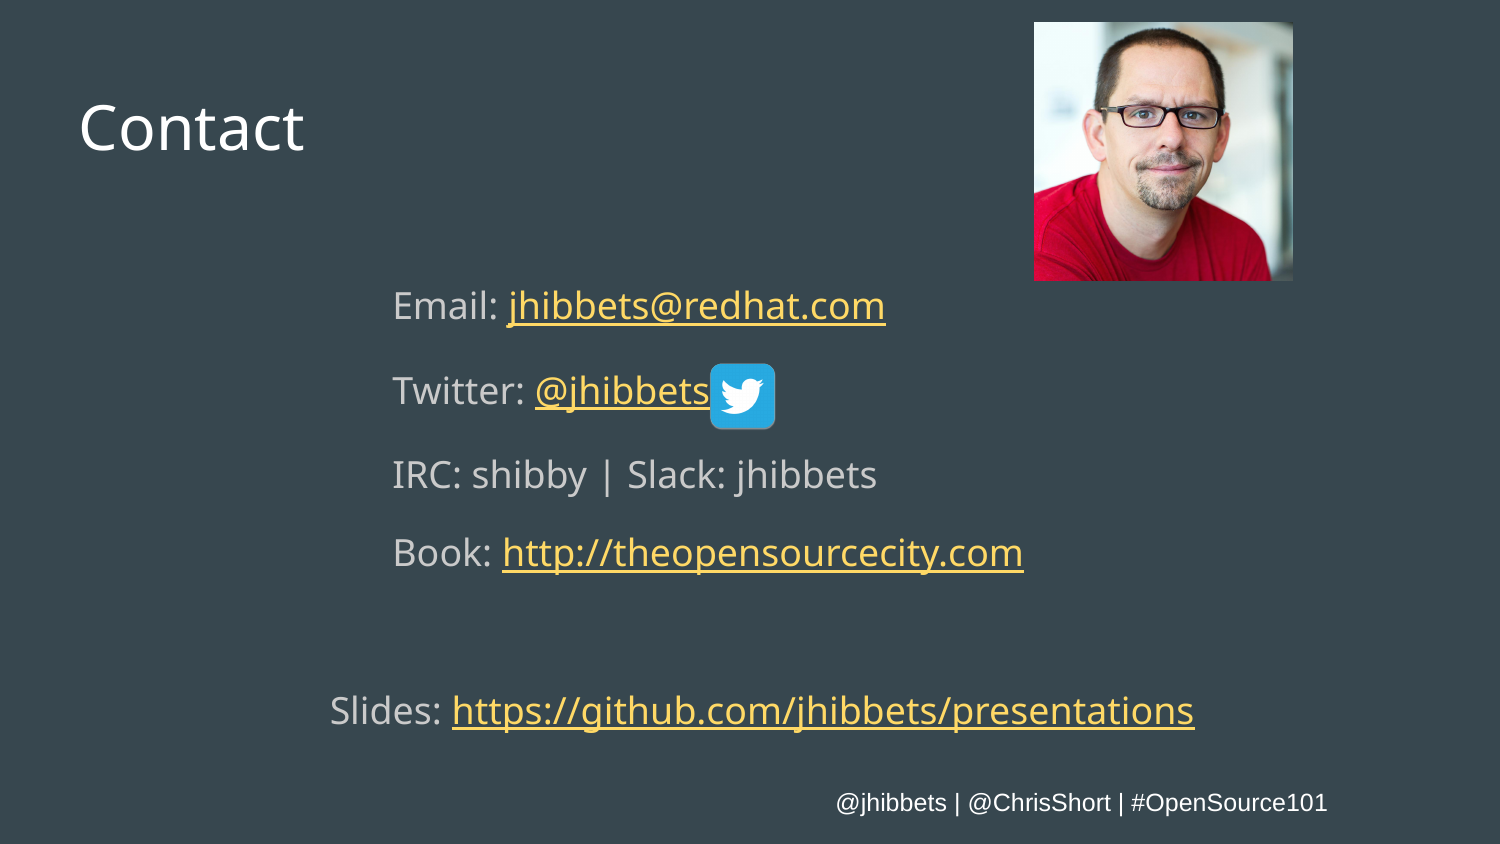

# Contact
Email: jhibbets@redhat.com
Twitter: @jhibbets
IRC: shibby | Slack: jhibbets
Book: http://theopensourcecity.com
Slides: https://github.com/jhibbets/presentations